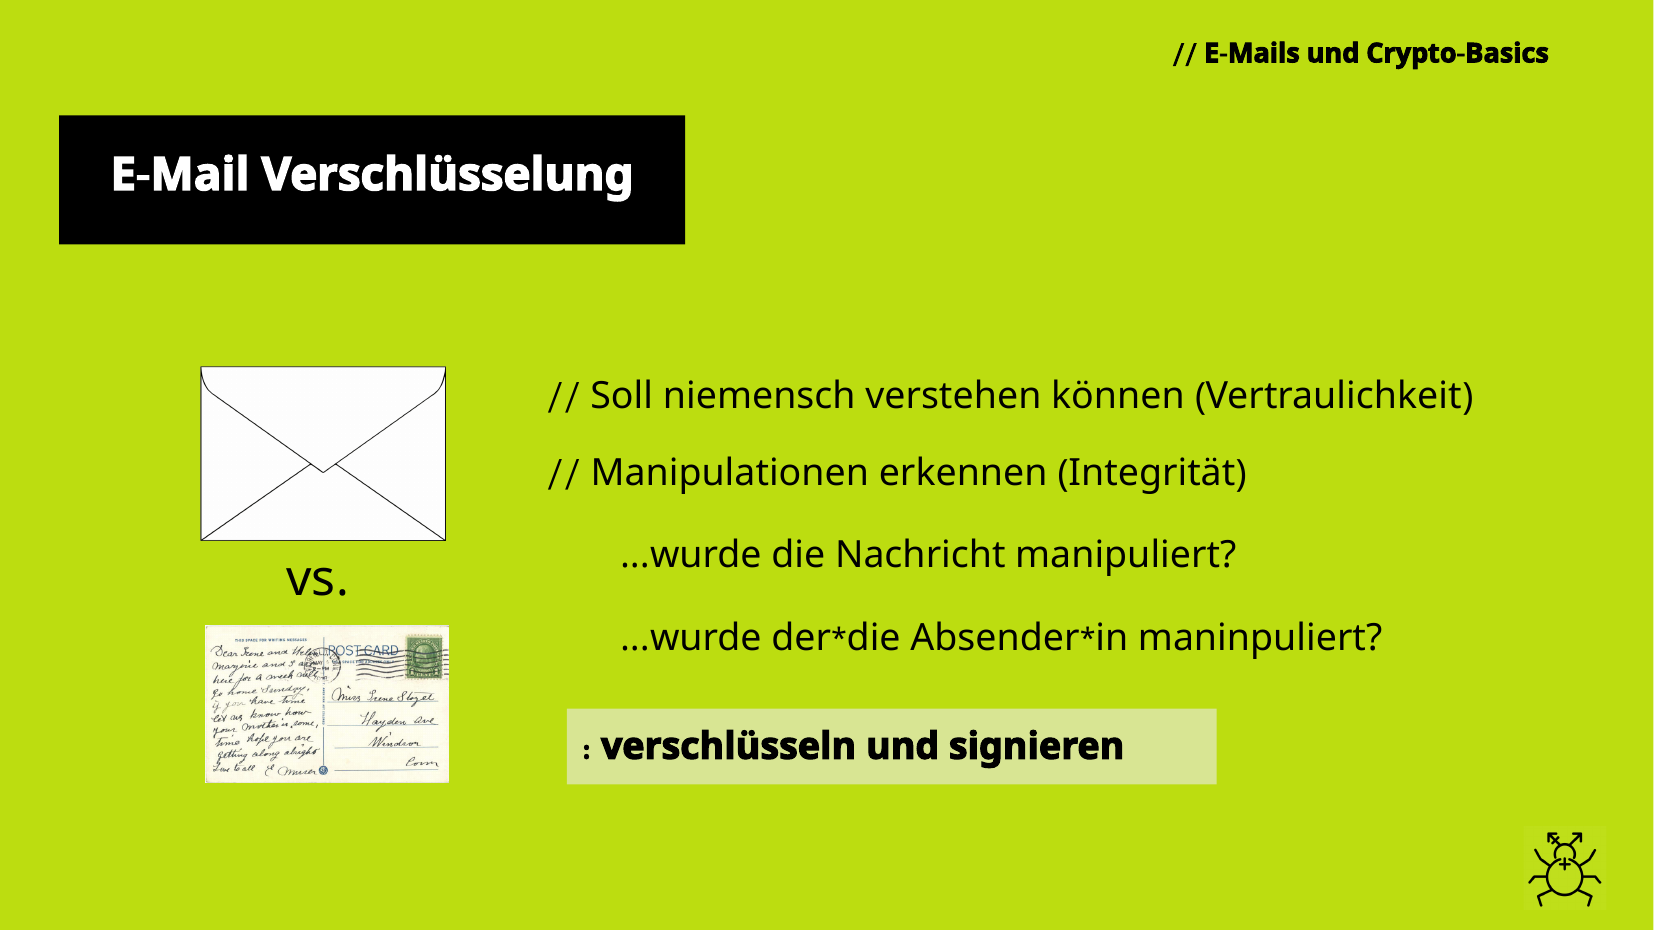

// E-Mails und Crypto-Basics
# E-Mail Verschlüsselung
// Soll niemensch verstehen können (Vertraulichkeit)
// Manipulationen erkennen (Integrität)
	...wurde die Nachricht manipuliert?
	...wurde der*die Absender*in maninpuliert?
vs.
: verschlüsseln und signieren